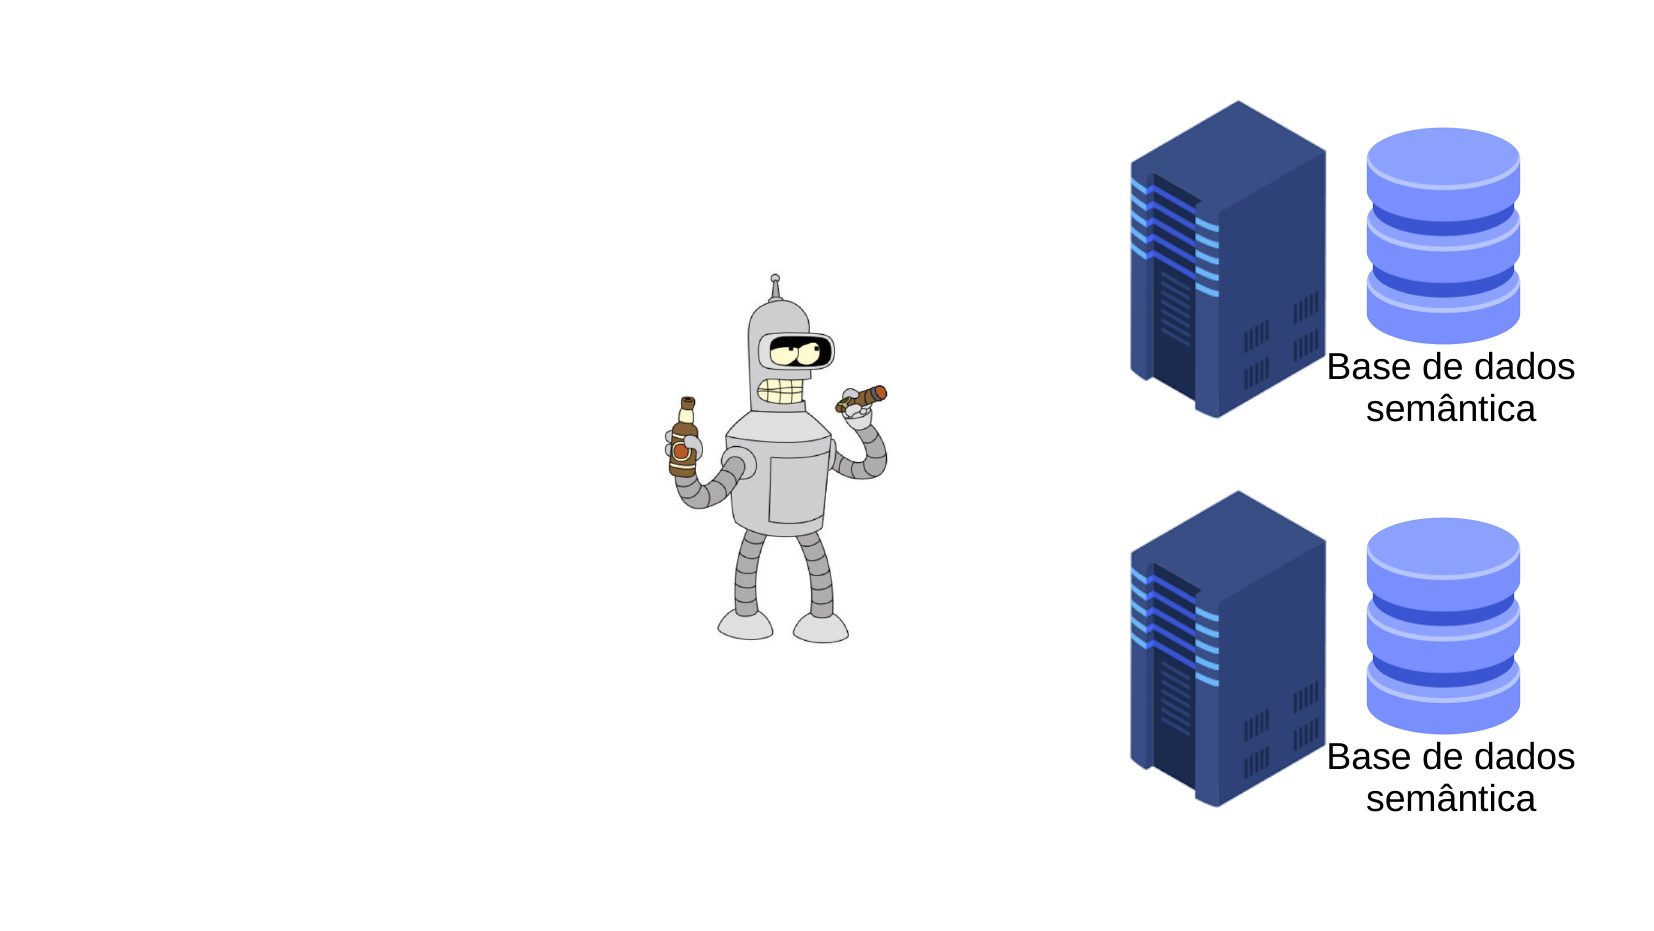

Base de dados
semântica
Base de dados
semântica